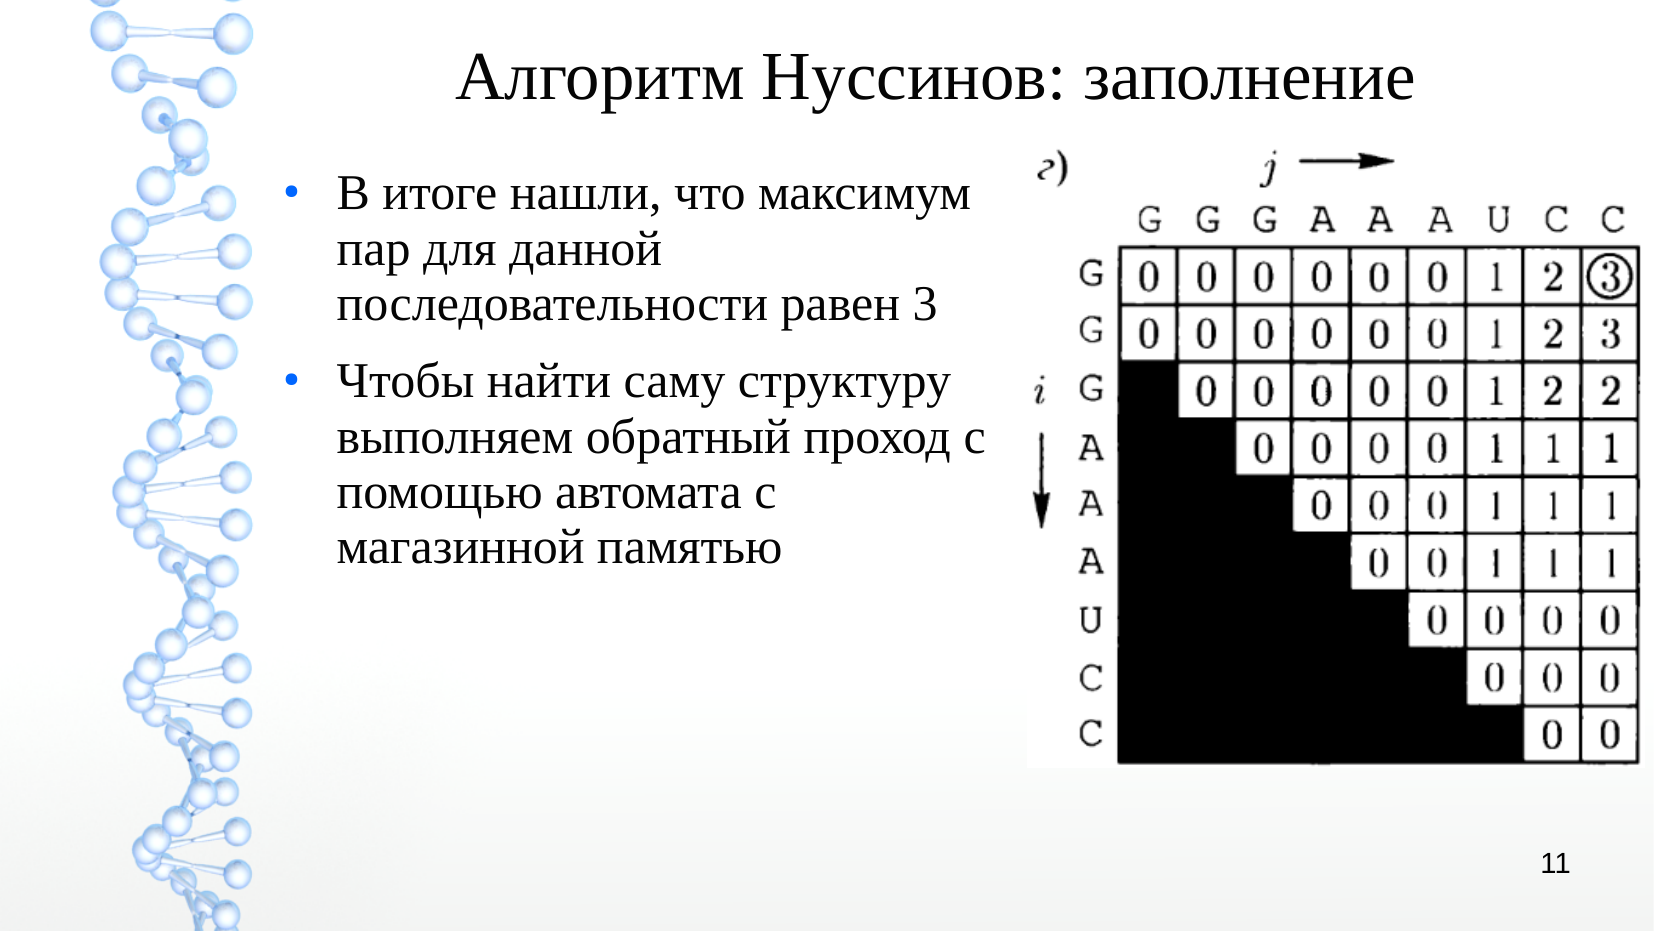

# Алгоритм Нуссинов: заполнение
В итоге нашли, что максимум пар для данной последовательности равен 3
Чтобы найти саму структуру выполняем обратный проход с помощью автомата с магазинной памятью
11